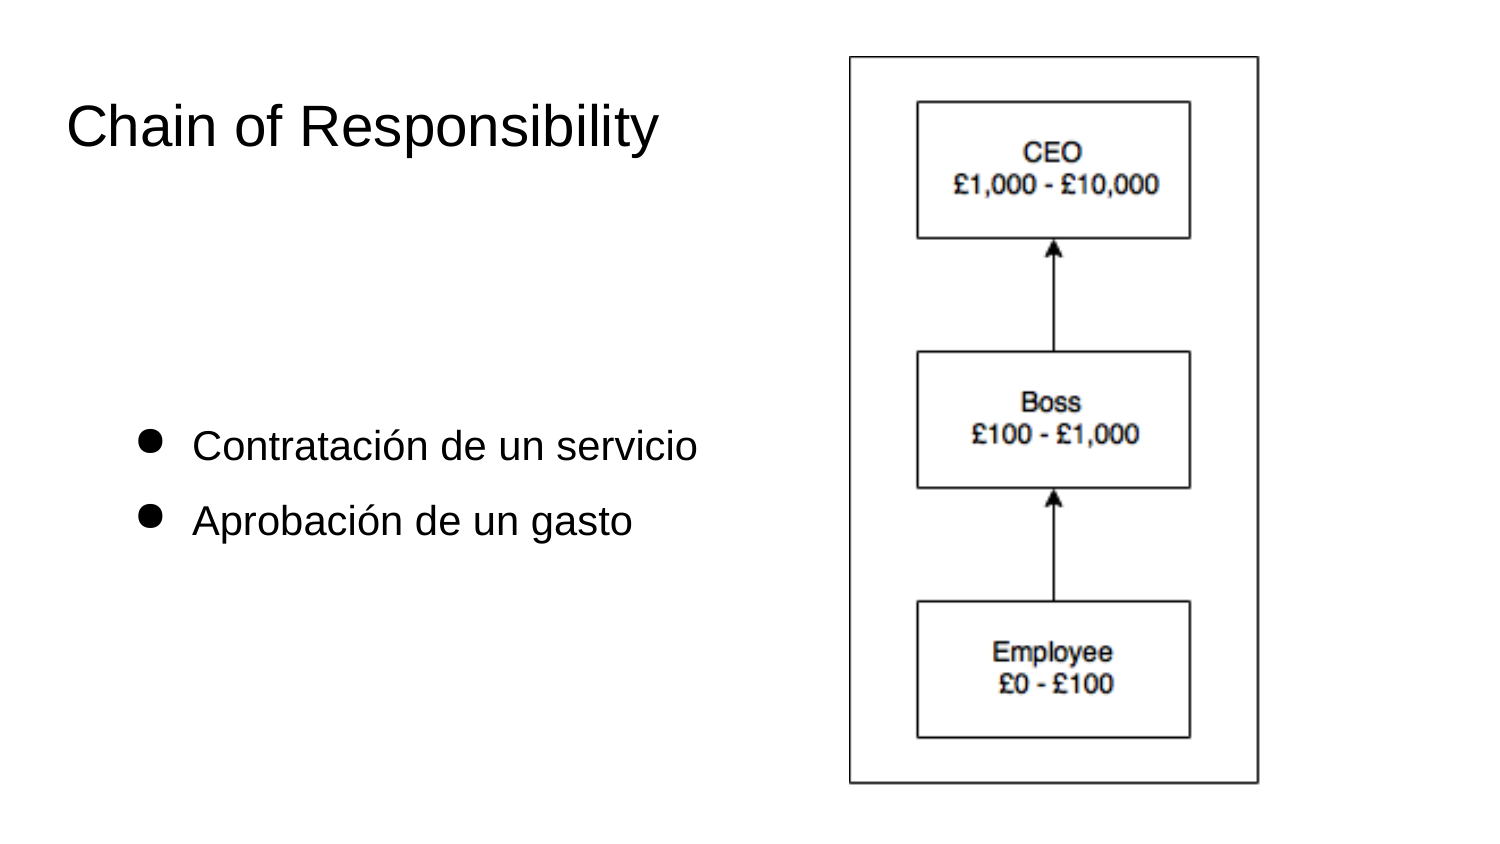

# Chain of Responsibility
Contratación de un servicio
Aprobación de un gasto